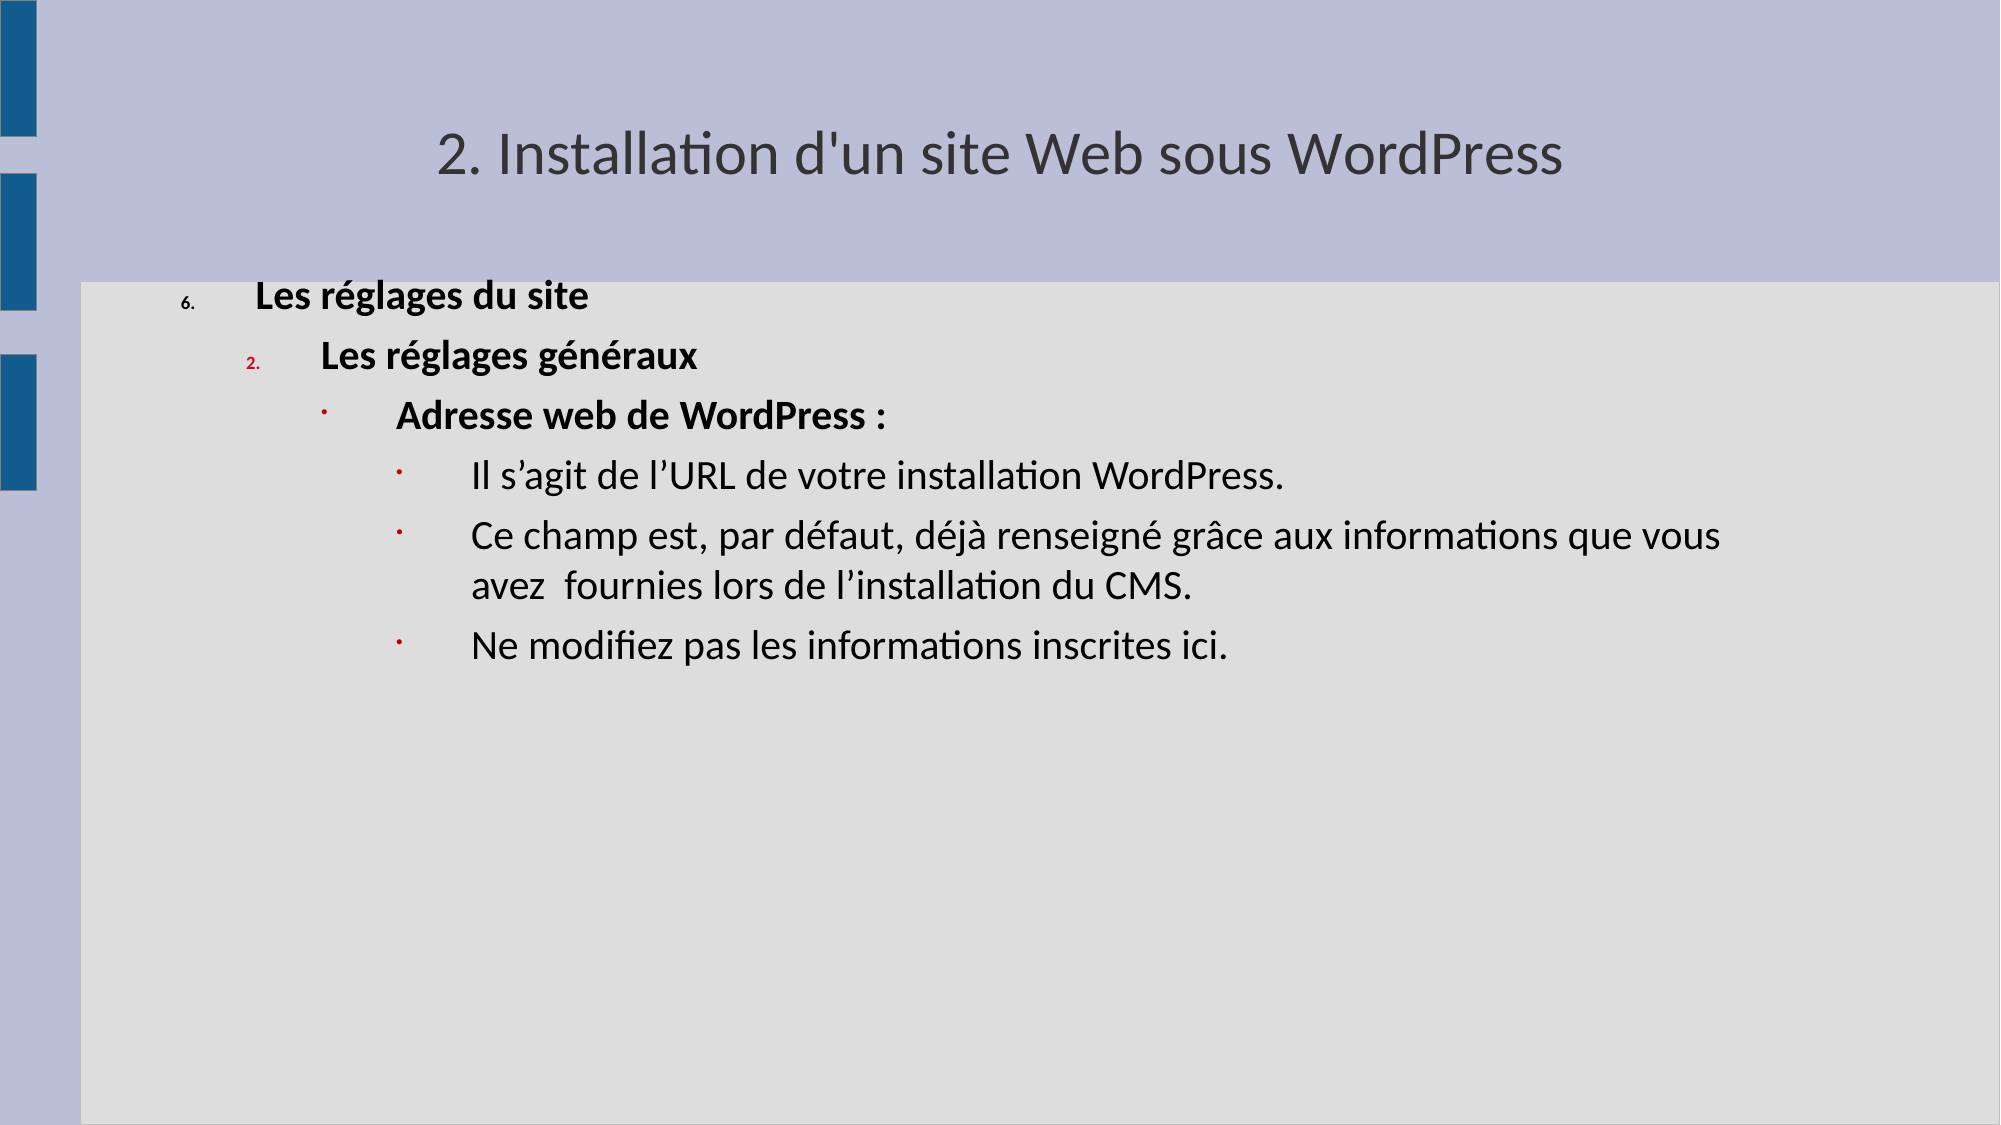

# 2. Installation d'un site Web sous WordPress
Les réglages du site
Les réglages généraux
Adresse web de WordPress :
Il s’agit de l’URL de votre installation WordPress.
Ce champ est, par défaut, déjà renseigné grâce aux informations que vous avez fournies lors de l’installation du CMS.
Ne modifiez pas les informations inscrites ici.